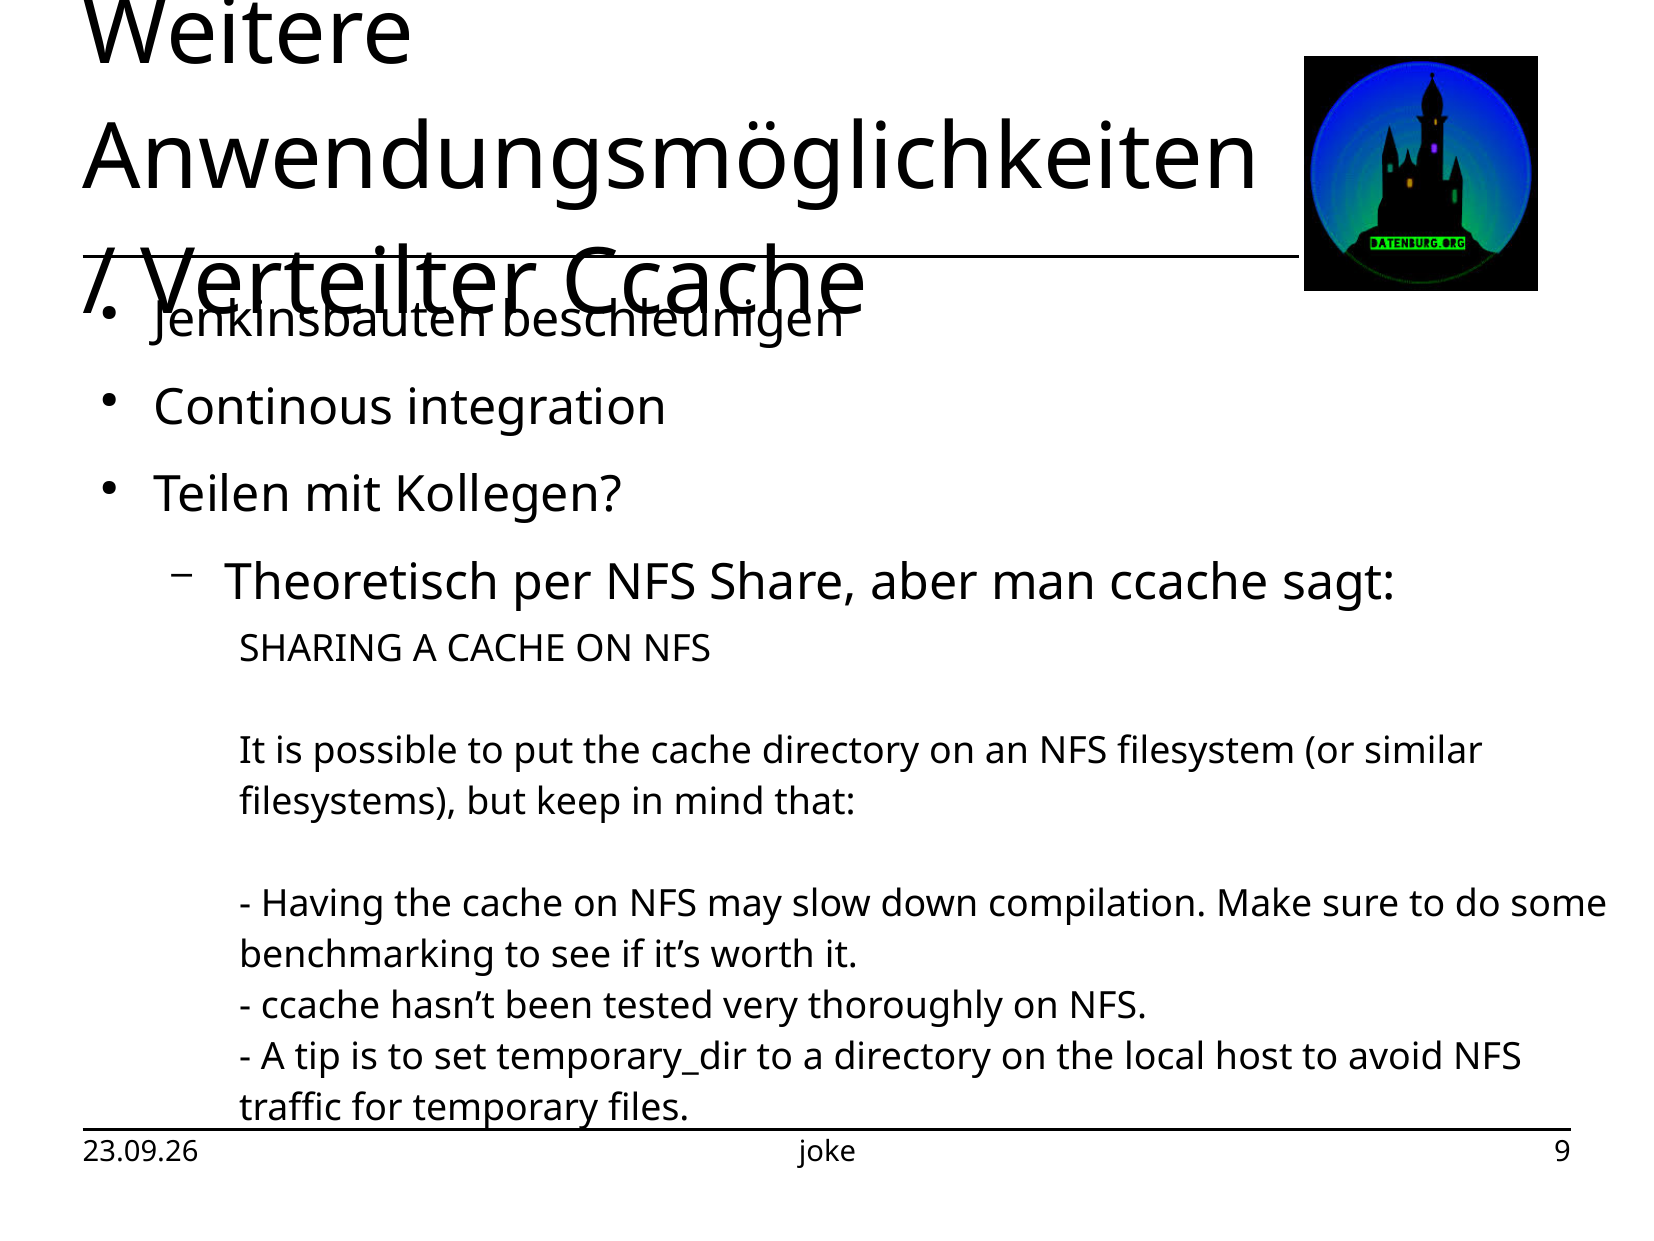

# Weitere Anwendungsmöglichkeiten / Verteilter Ccache
Jenkinsbauten beschleunigen
Continous integration
Teilen mit Kollegen?
Theoretisch per NFS Share, aber man ccache sagt:
SHARING A CACHE ON NFS
It is possible to put the cache directory on an NFS filesystem (or similar filesystems), but keep in mind that:
- Having the cache on NFS may slow down compilation. Make sure to do some benchmarking to see if it’s worth it.
- ccache hasn’t been tested very thoroughly on NFS.
- A tip is to set temporary_dir to a directory on the local host to avoid NFS traffic for temporary files.
Chrissi^
9